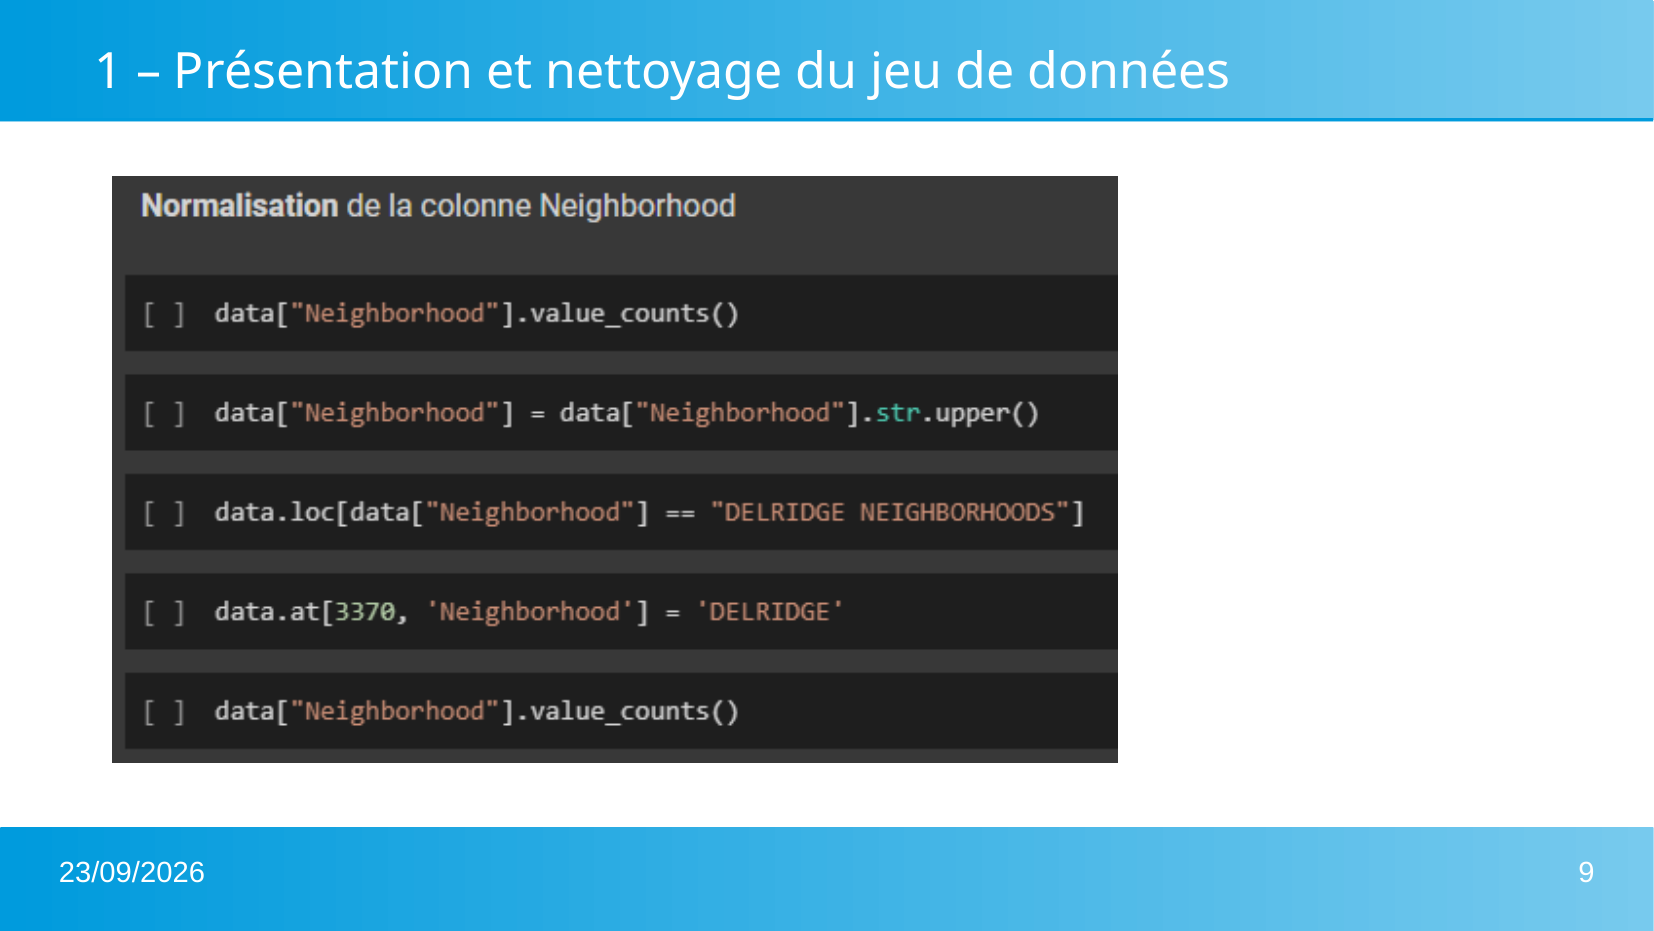

# 1 – Présentation et nettoyage du jeu de données
9